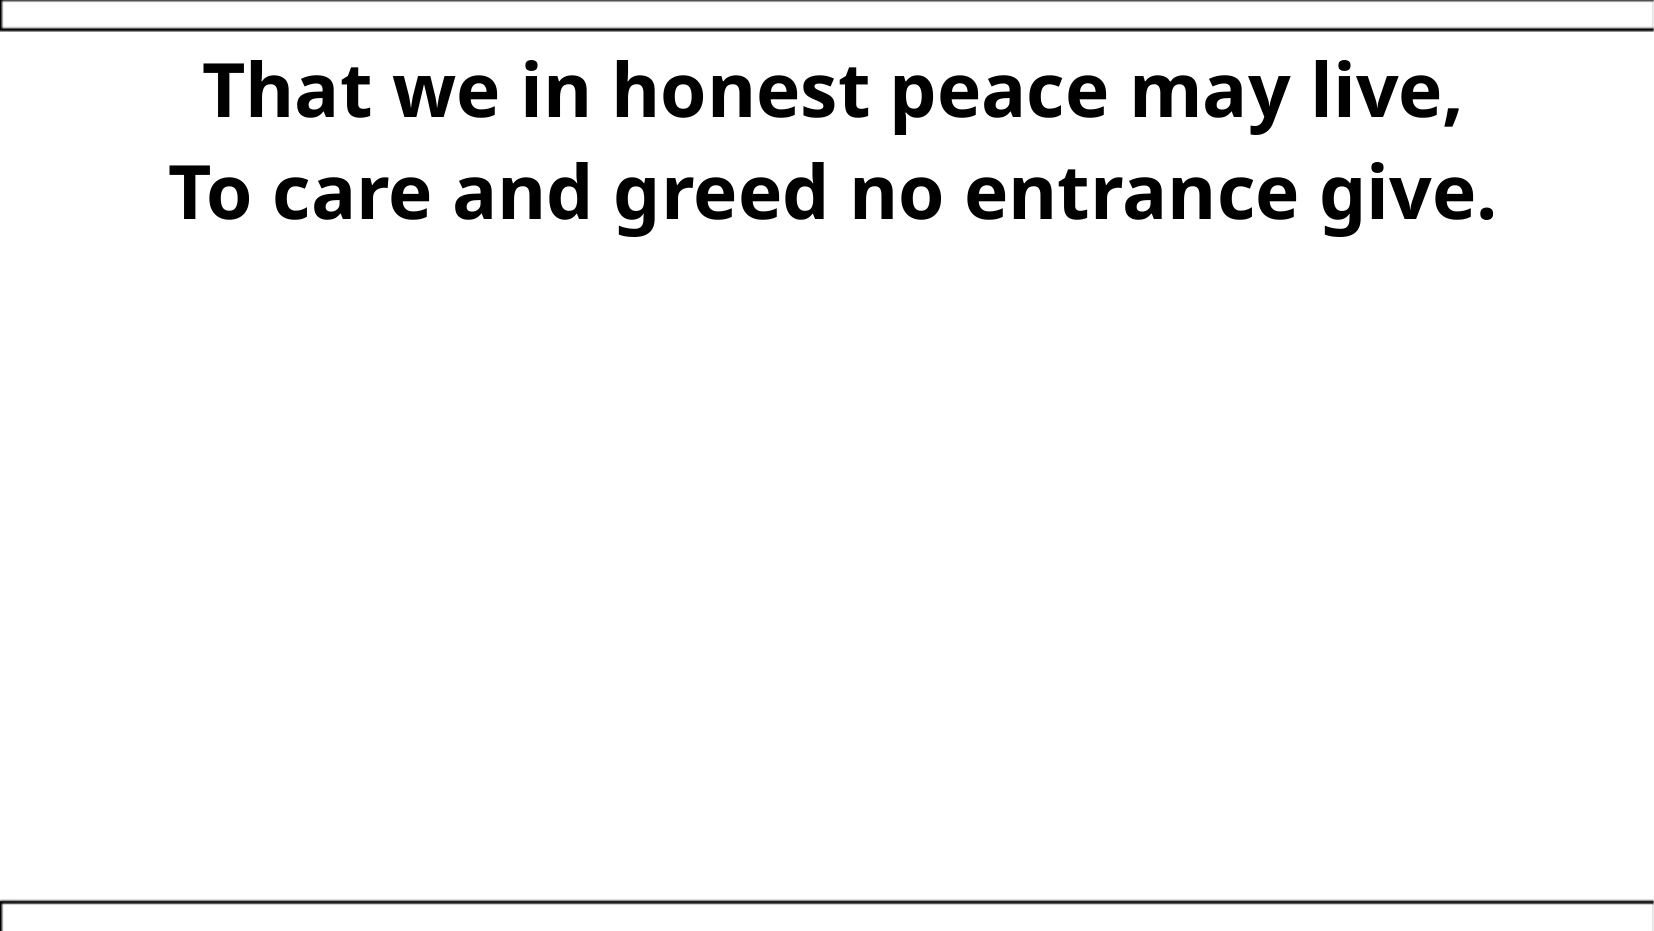

That we in honest peace may live,
To care and greed no entrance give.